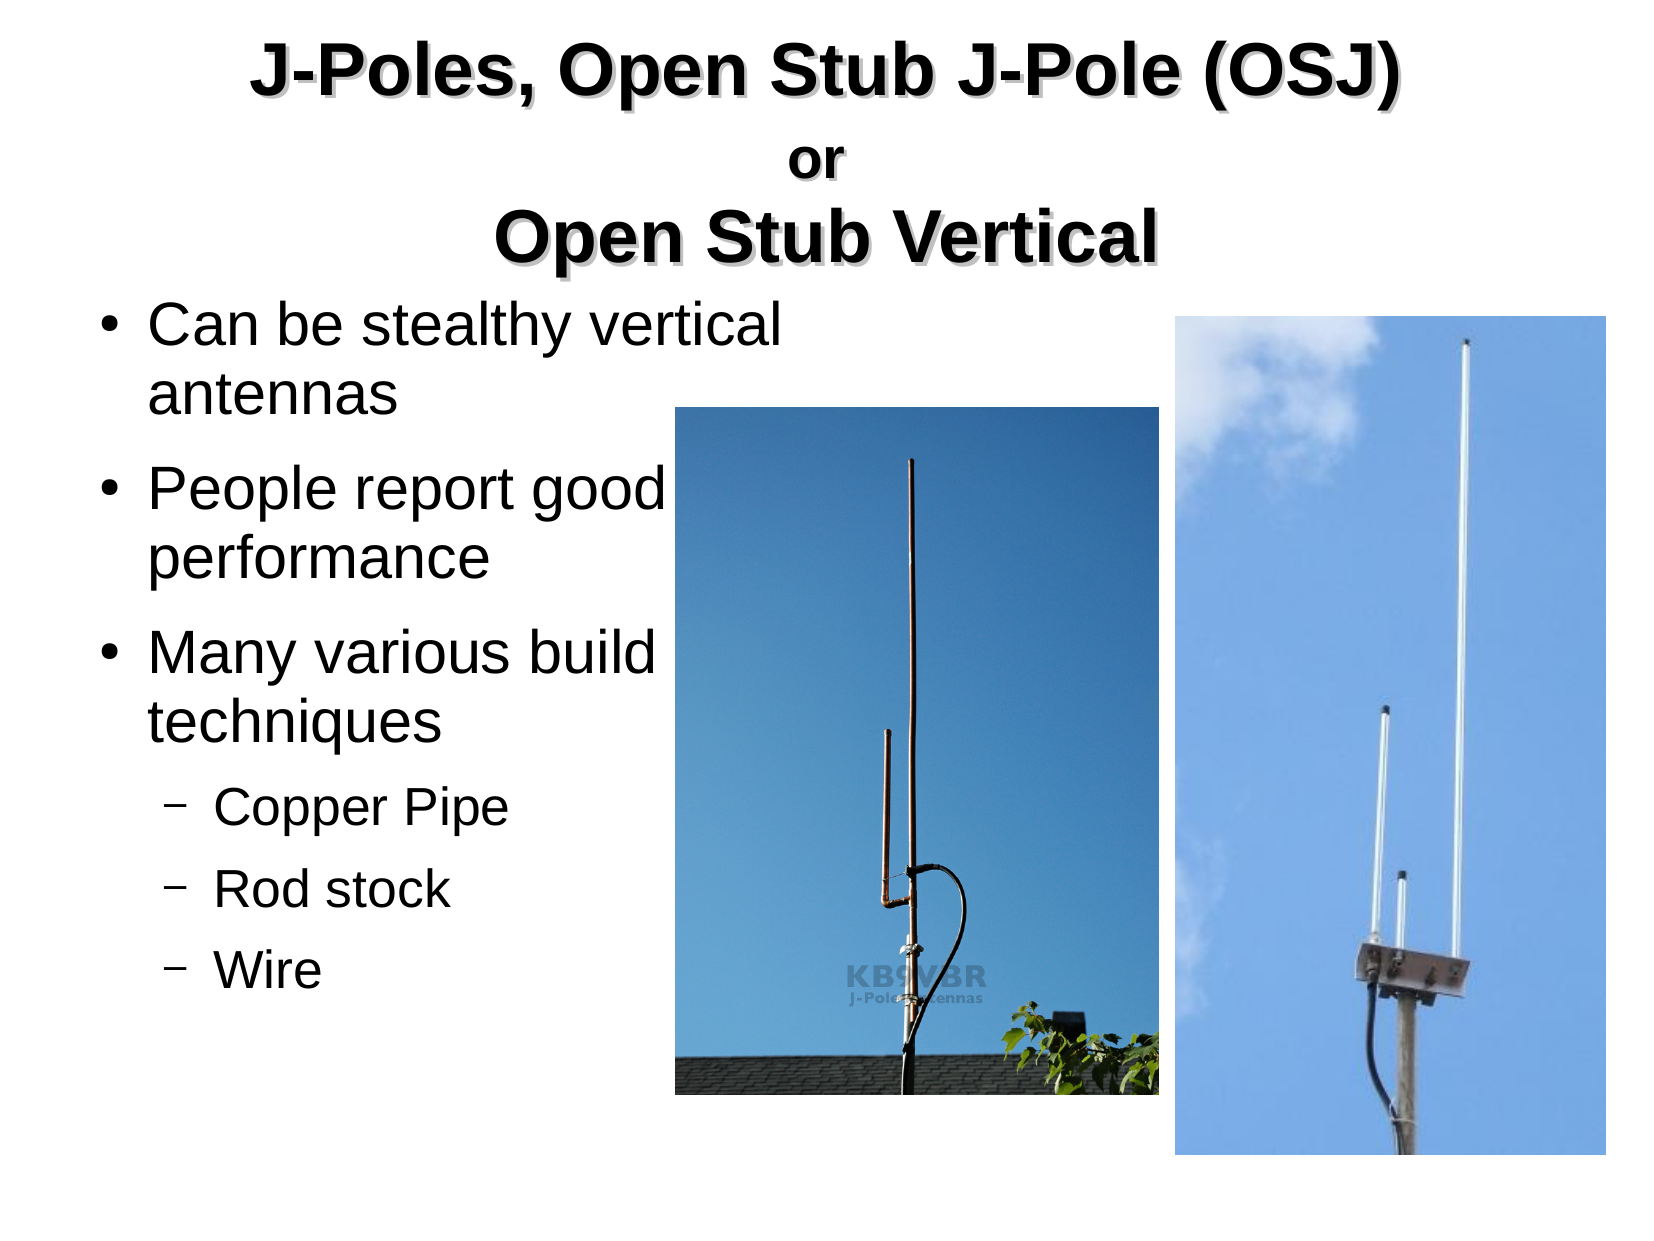

# J-Poles, Open Stub J-Pole (OSJ) or Open Stub Vertical
Can be stealthy vertical antennas
People report good performance
Many various build techniques
Copper Pipe
Rod stock
Wire